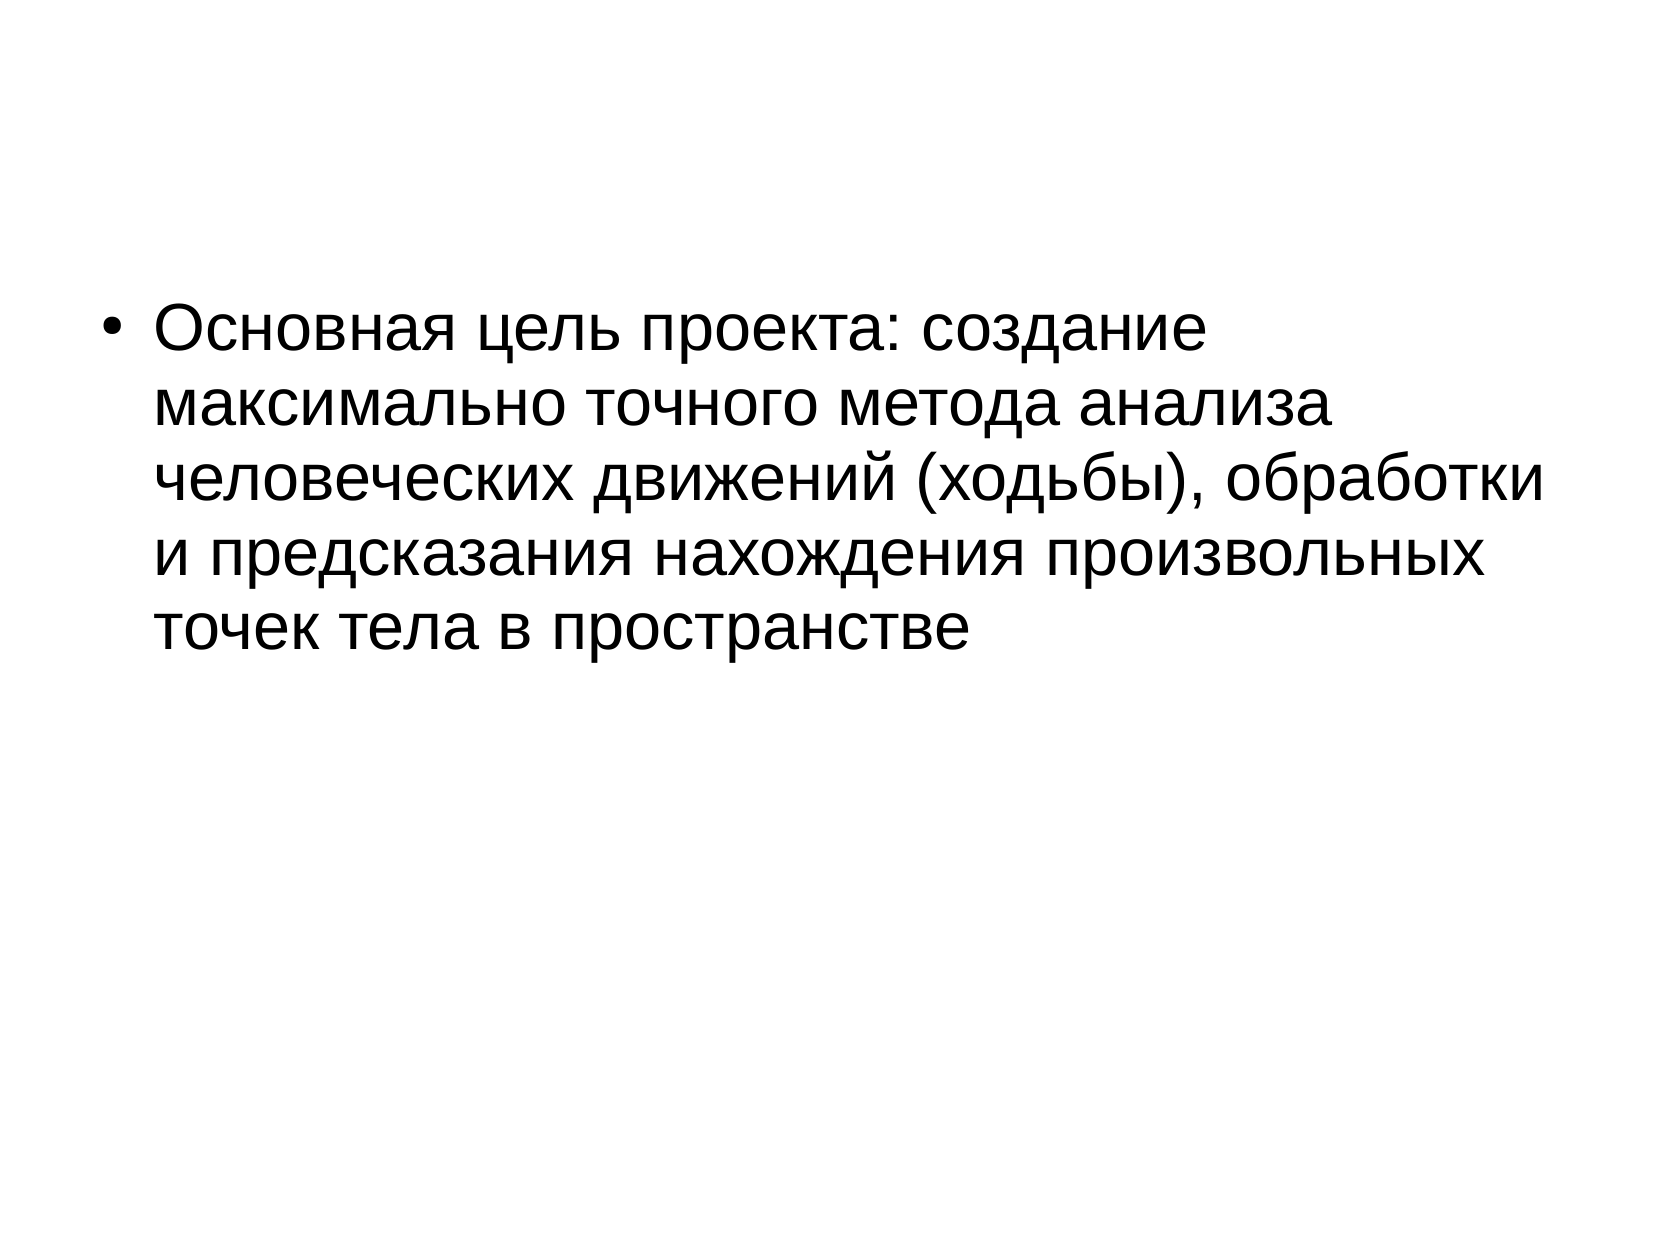

#
Основная цель проекта: создание максимально точного метода анализа человеческих движений (ходьбы), обработки и предсказания нахождения произвольных точек тела в пространстве